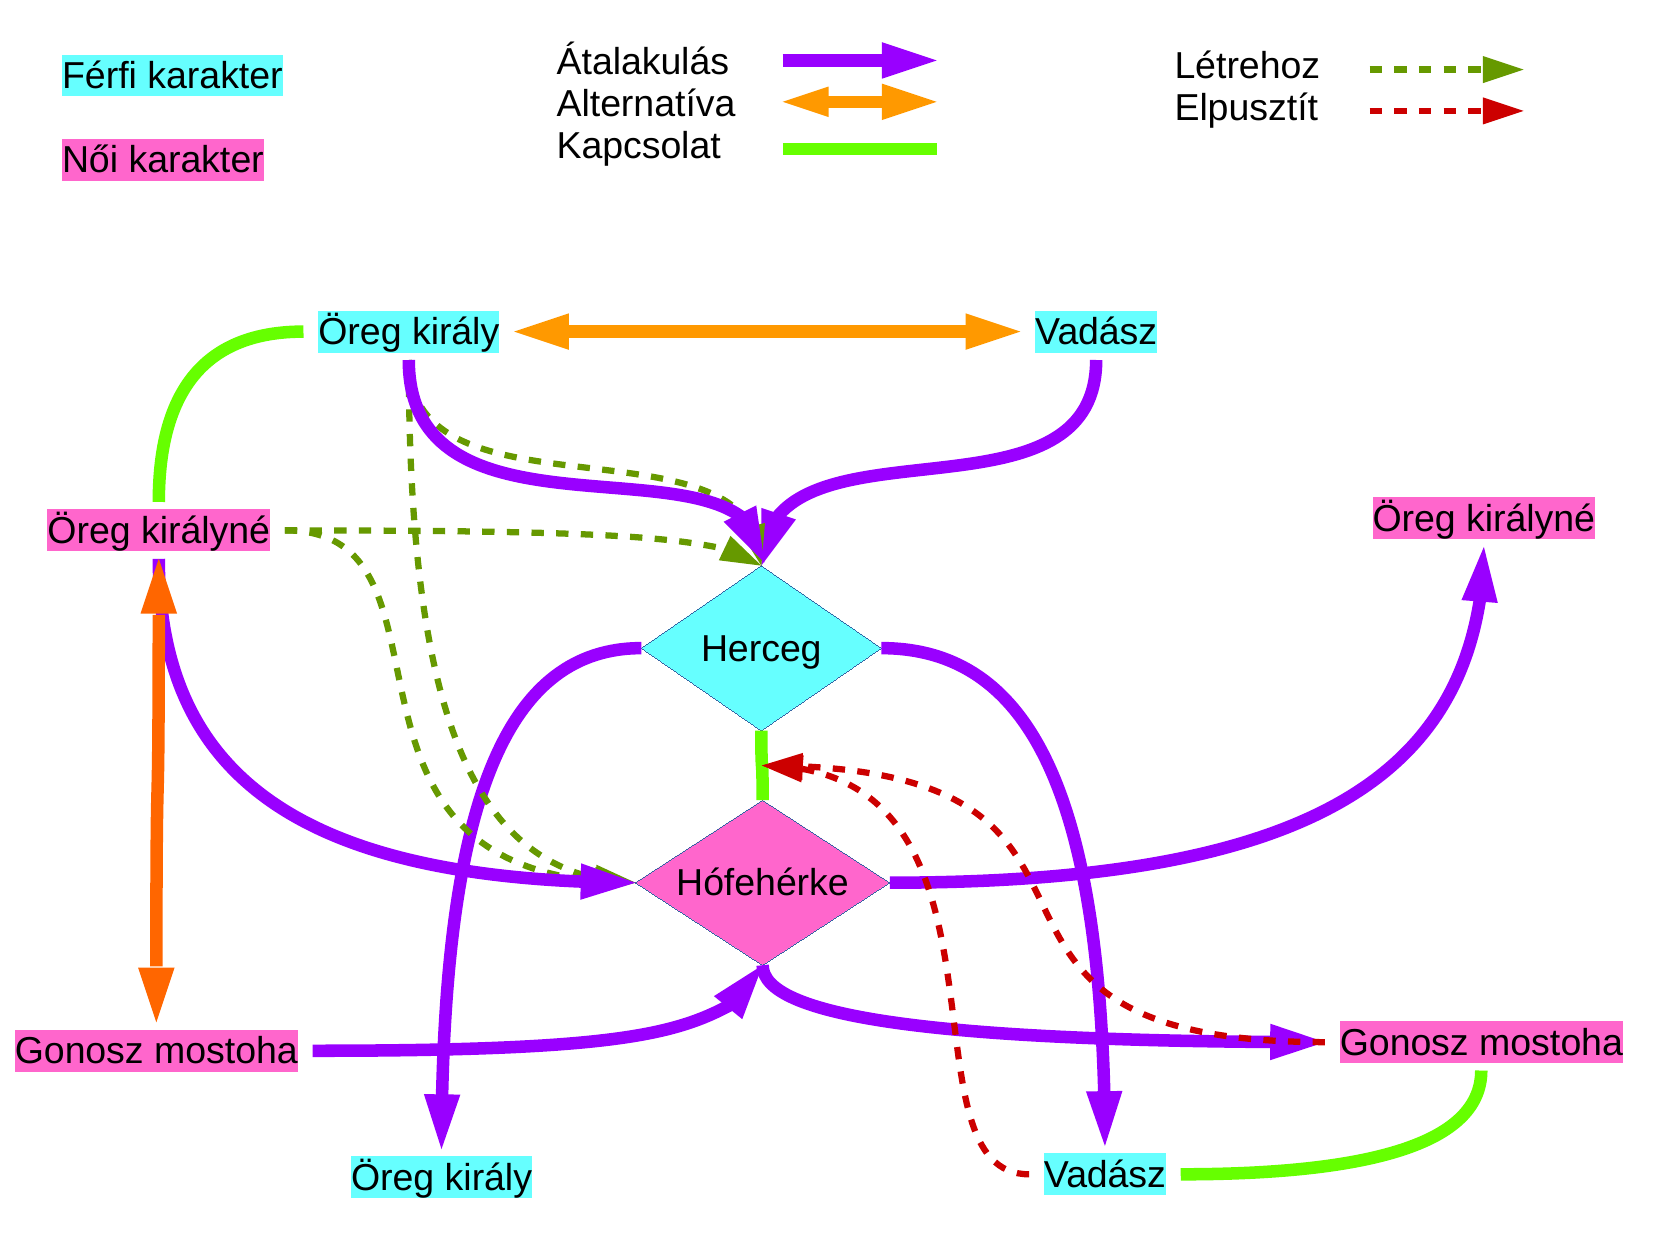

Átalakulás
Alternatíva
Kapcsolat
Létrehoz
Elpusztít
Férfi karakter
Női karakter
Öreg király
Vadász
Öreg királyné
Öreg királyné
Herceg
Hófehérke
Gonosz mostoha
Gonosz mostoha
Vadász
Öreg király